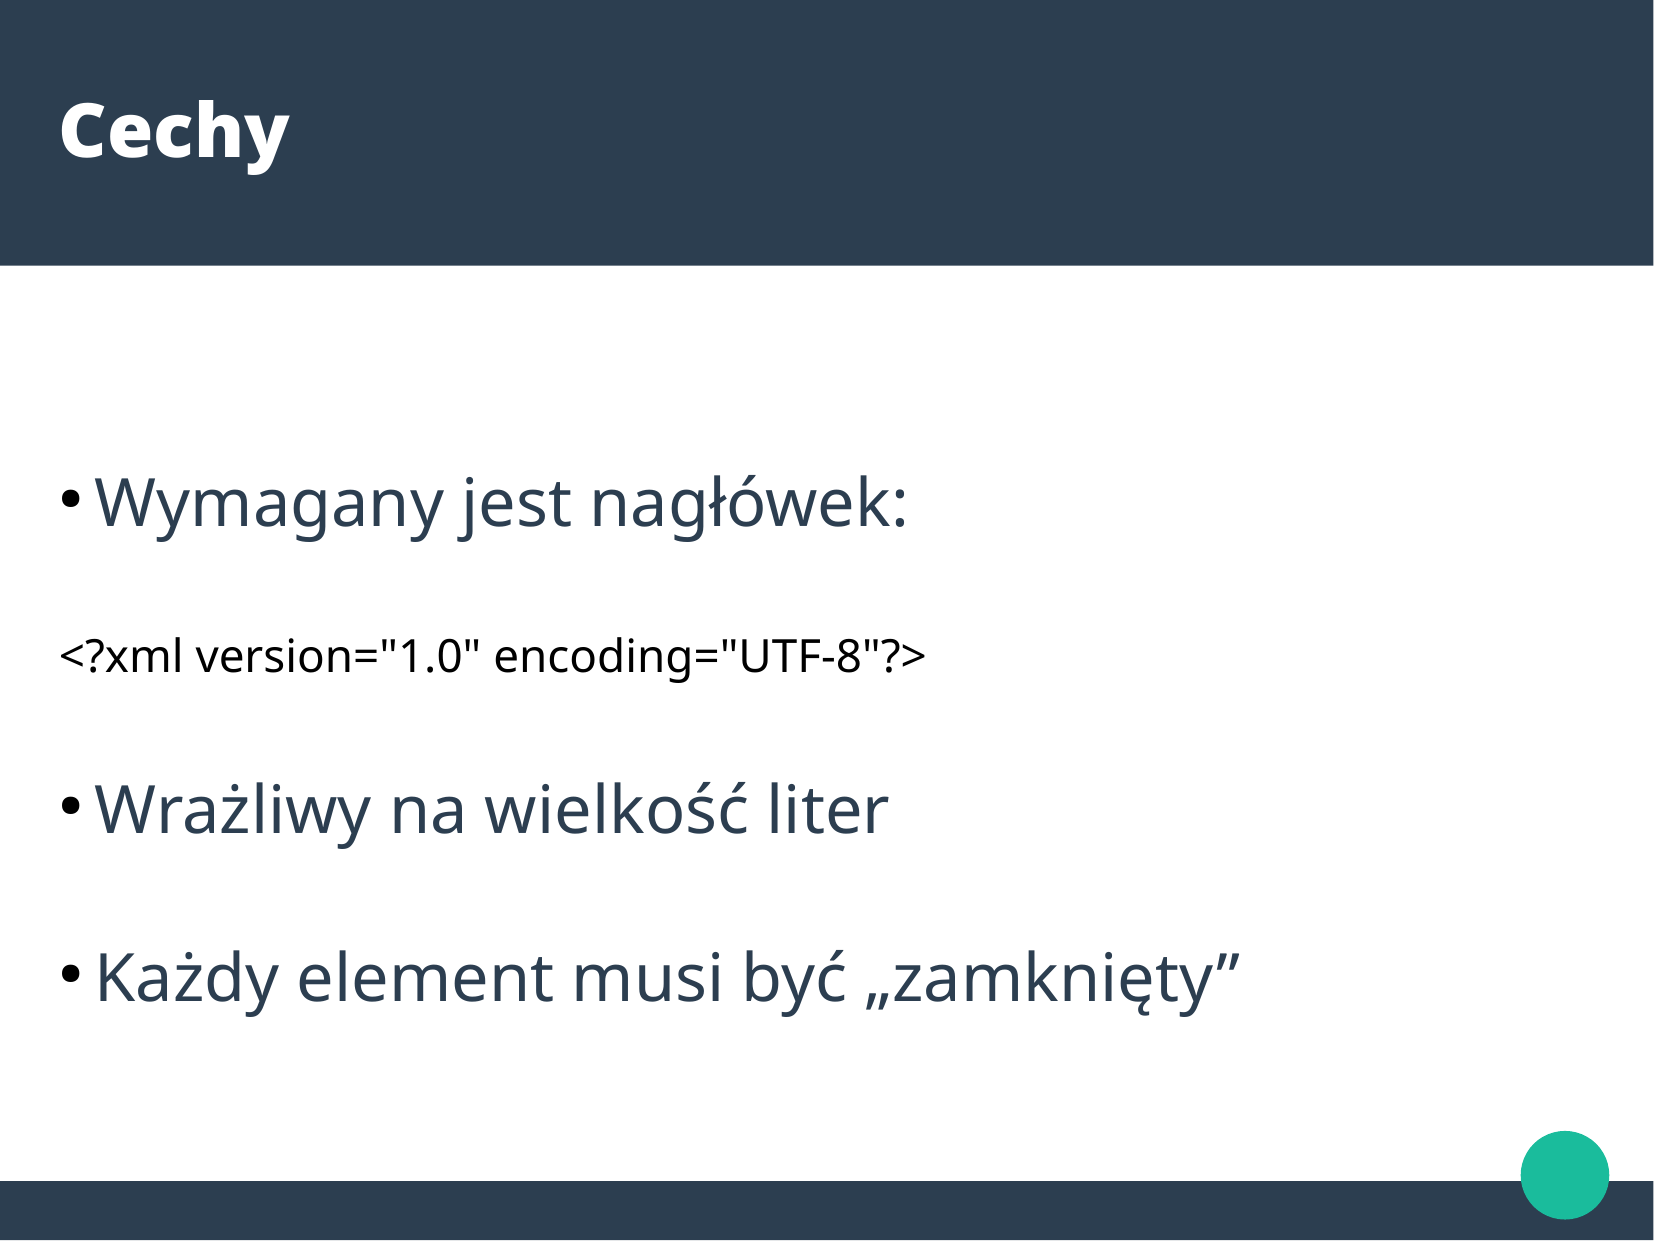

# Cechy
Wymagany jest nagłówek:
<?xml version="1.0" encoding="UTF-8"?>
Wrażliwy na wielkość liter
Każdy element musi być „zamknięty”